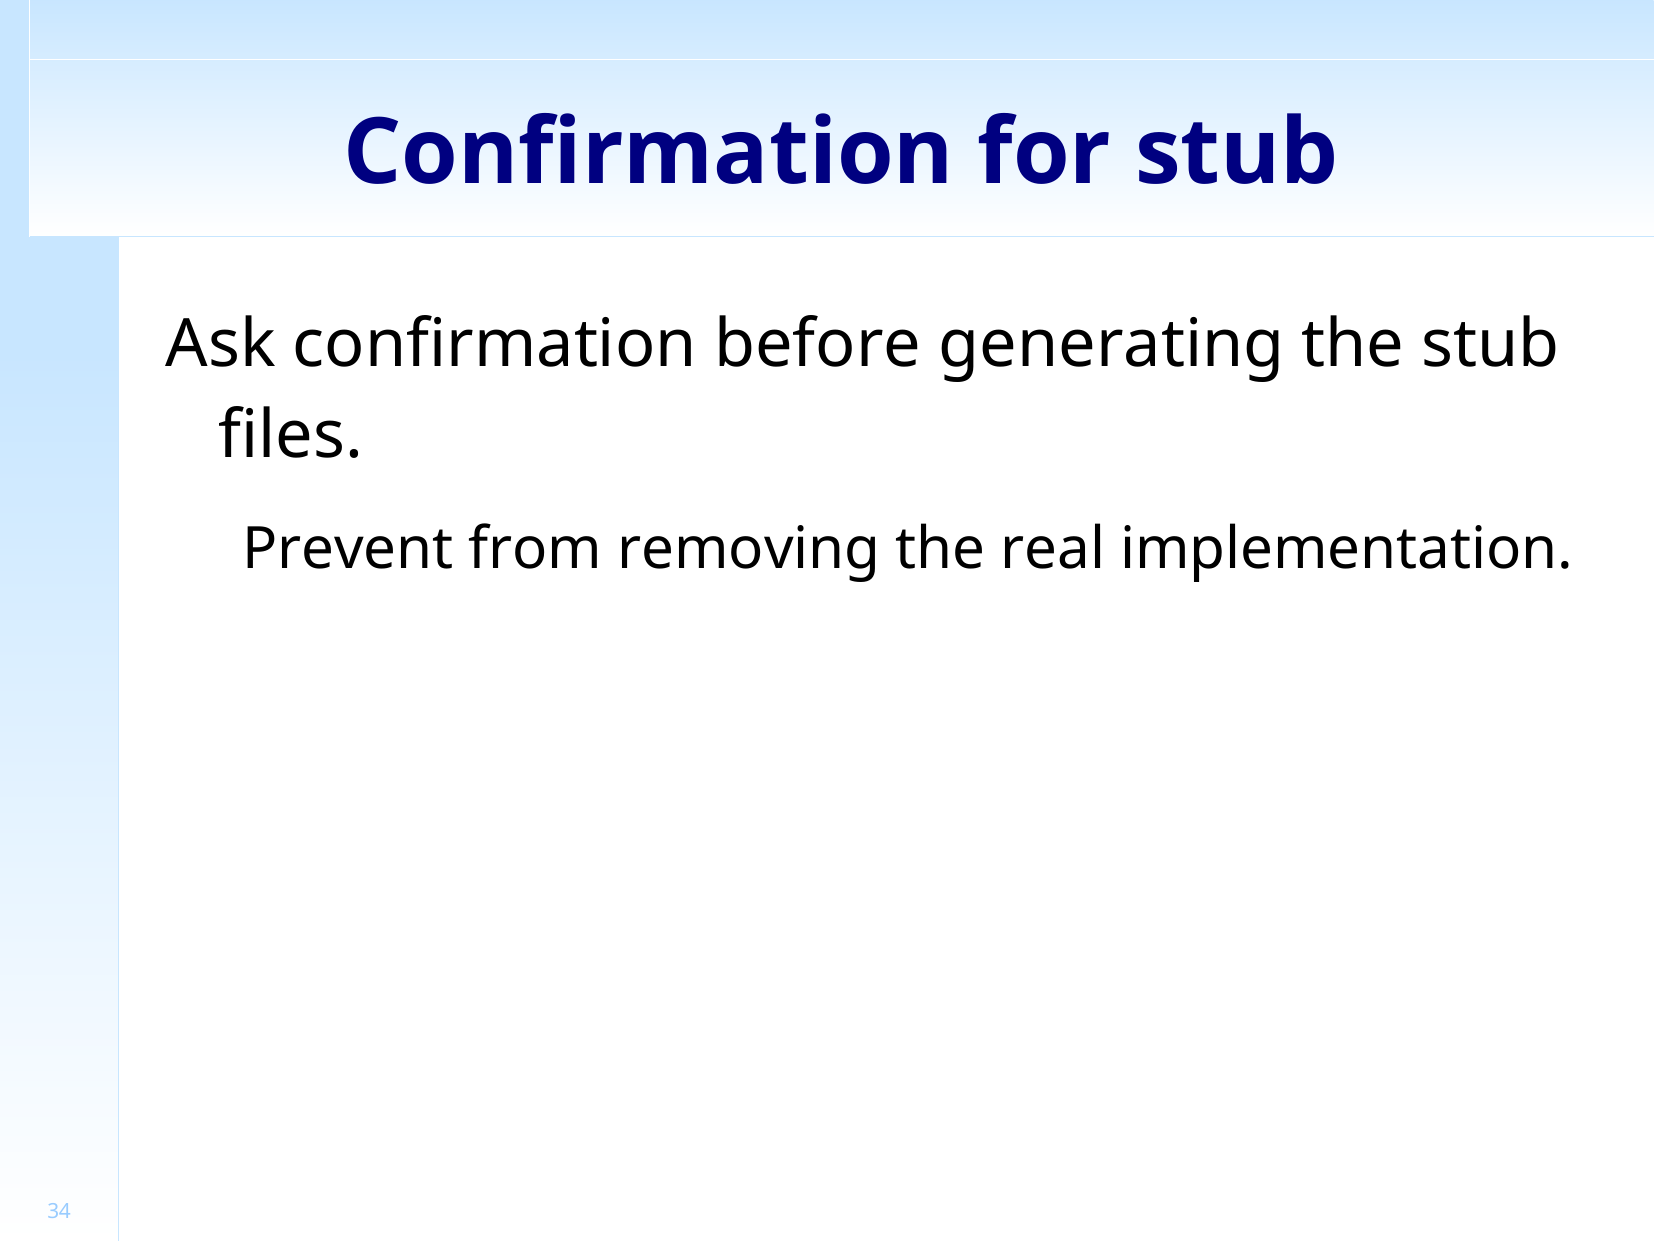

# Confirmation for stub
Ask confirmation before generating the stub files.
Prevent from removing the real implementation.